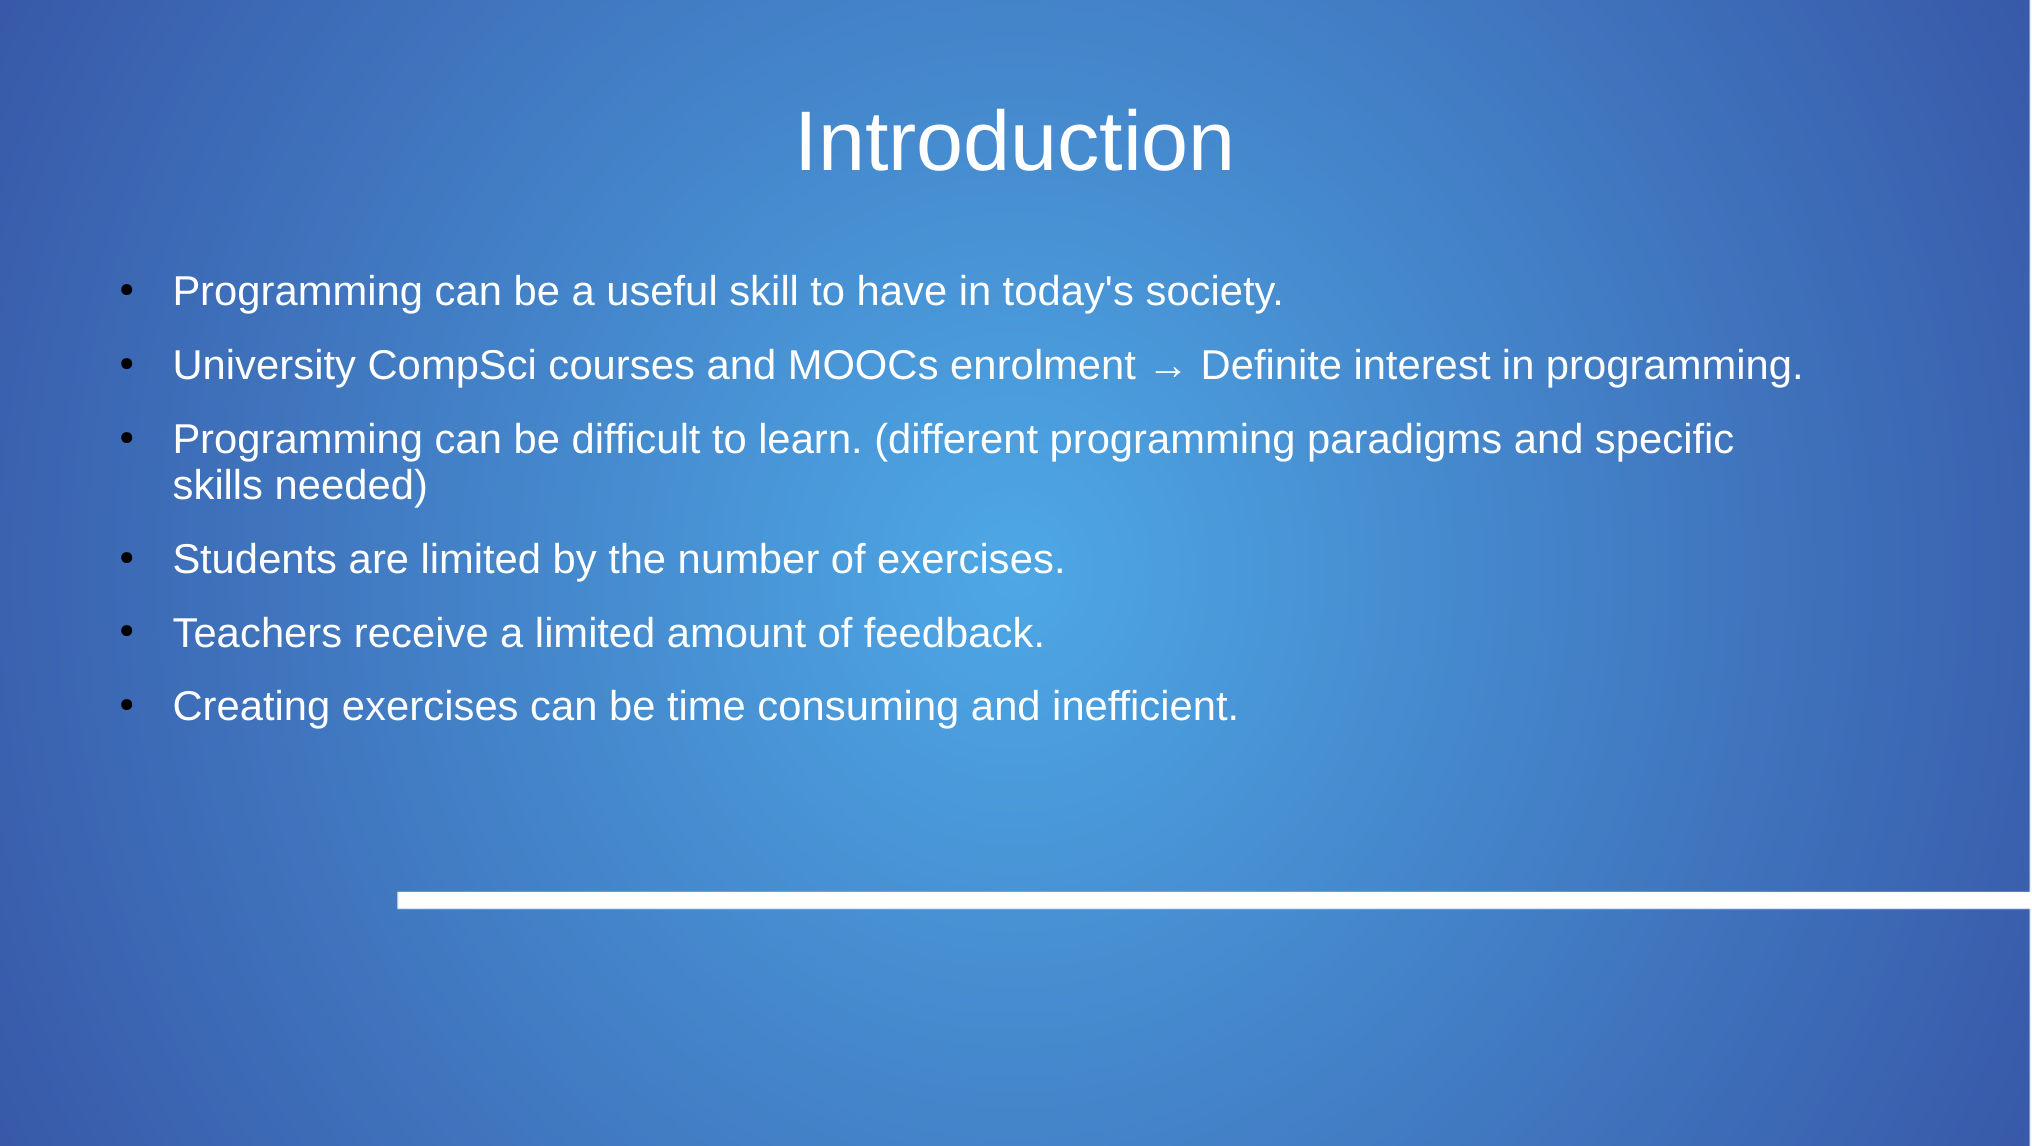

# Introduction
Programming can be a useful skill to have in today's society.
University CompSci courses and MOOCs enrolment → Definite interest in programming.
Programming can be difficult to learn. (different programming paradigms and specific skills needed)
Students are limited by the number of exercises.
Teachers receive a limited amount of feedback.
Creating exercises can be time consuming and inefficient.